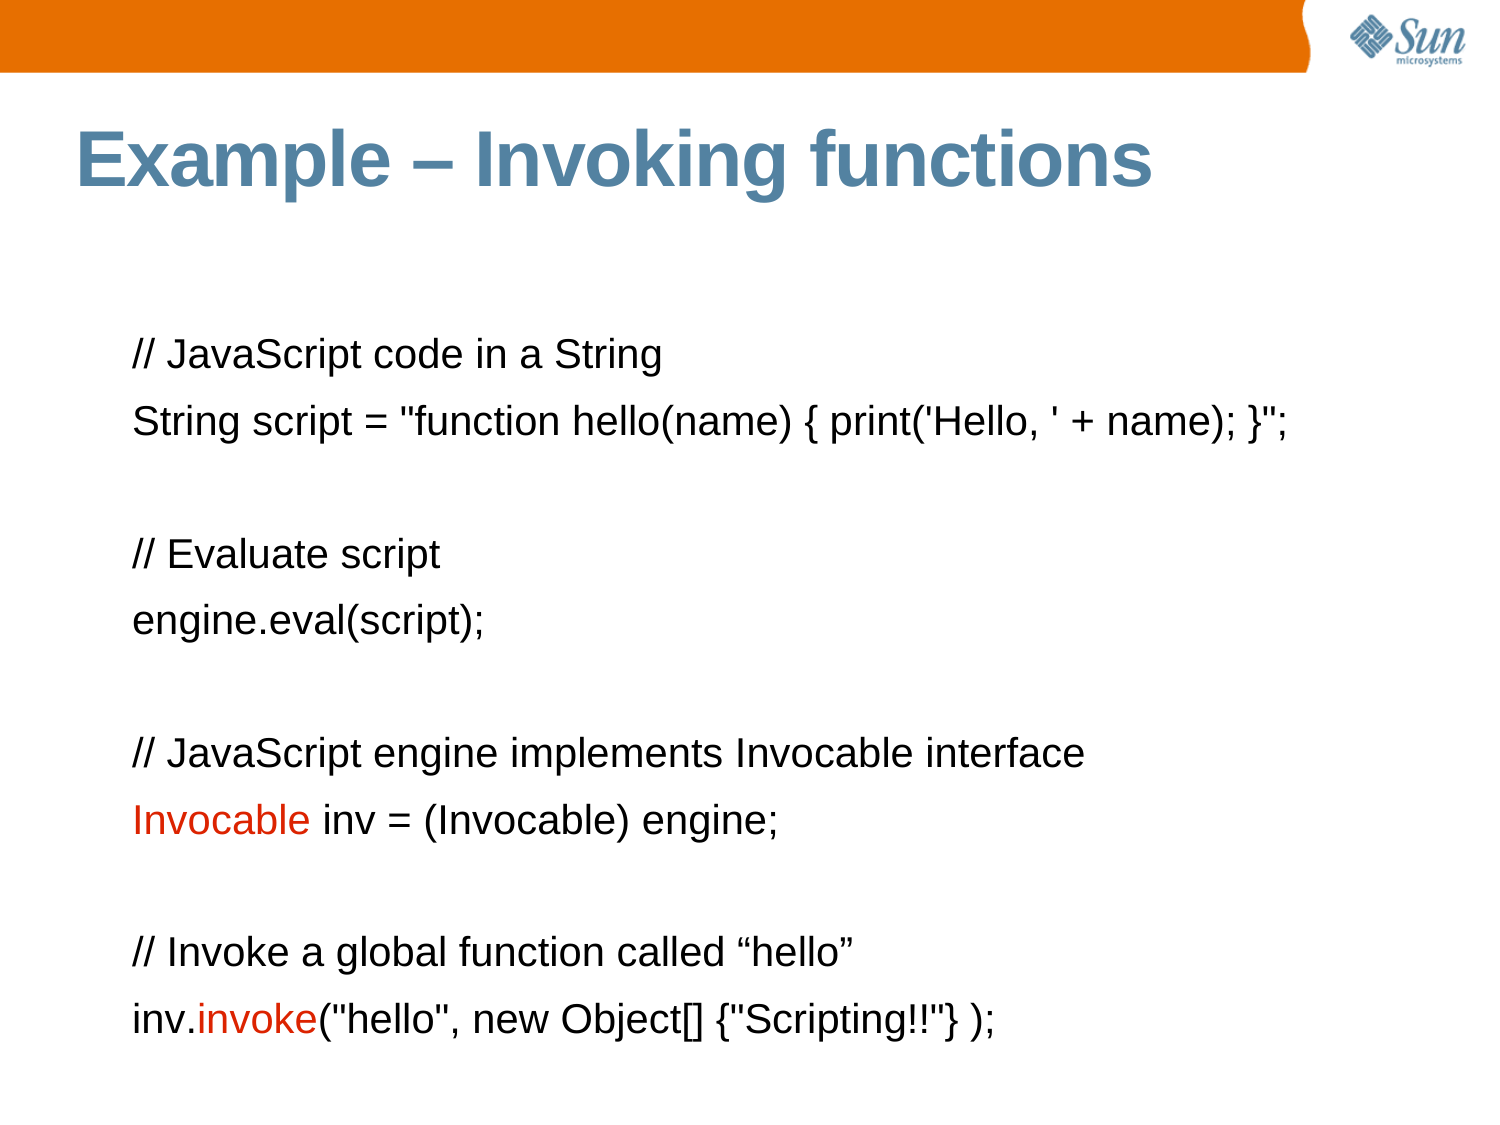

# Example – Invoking functions
// JavaScript code in a String
String script = "function hello(name) { print('Hello, ' + name); }";
// Evaluate script
engine.eval(script);
// JavaScript engine implements Invocable interface
Invocable inv = (Invocable) engine;
// Invoke a global function called “hello”
inv.invoke("hello", new Object[] {"Scripting!!"} );